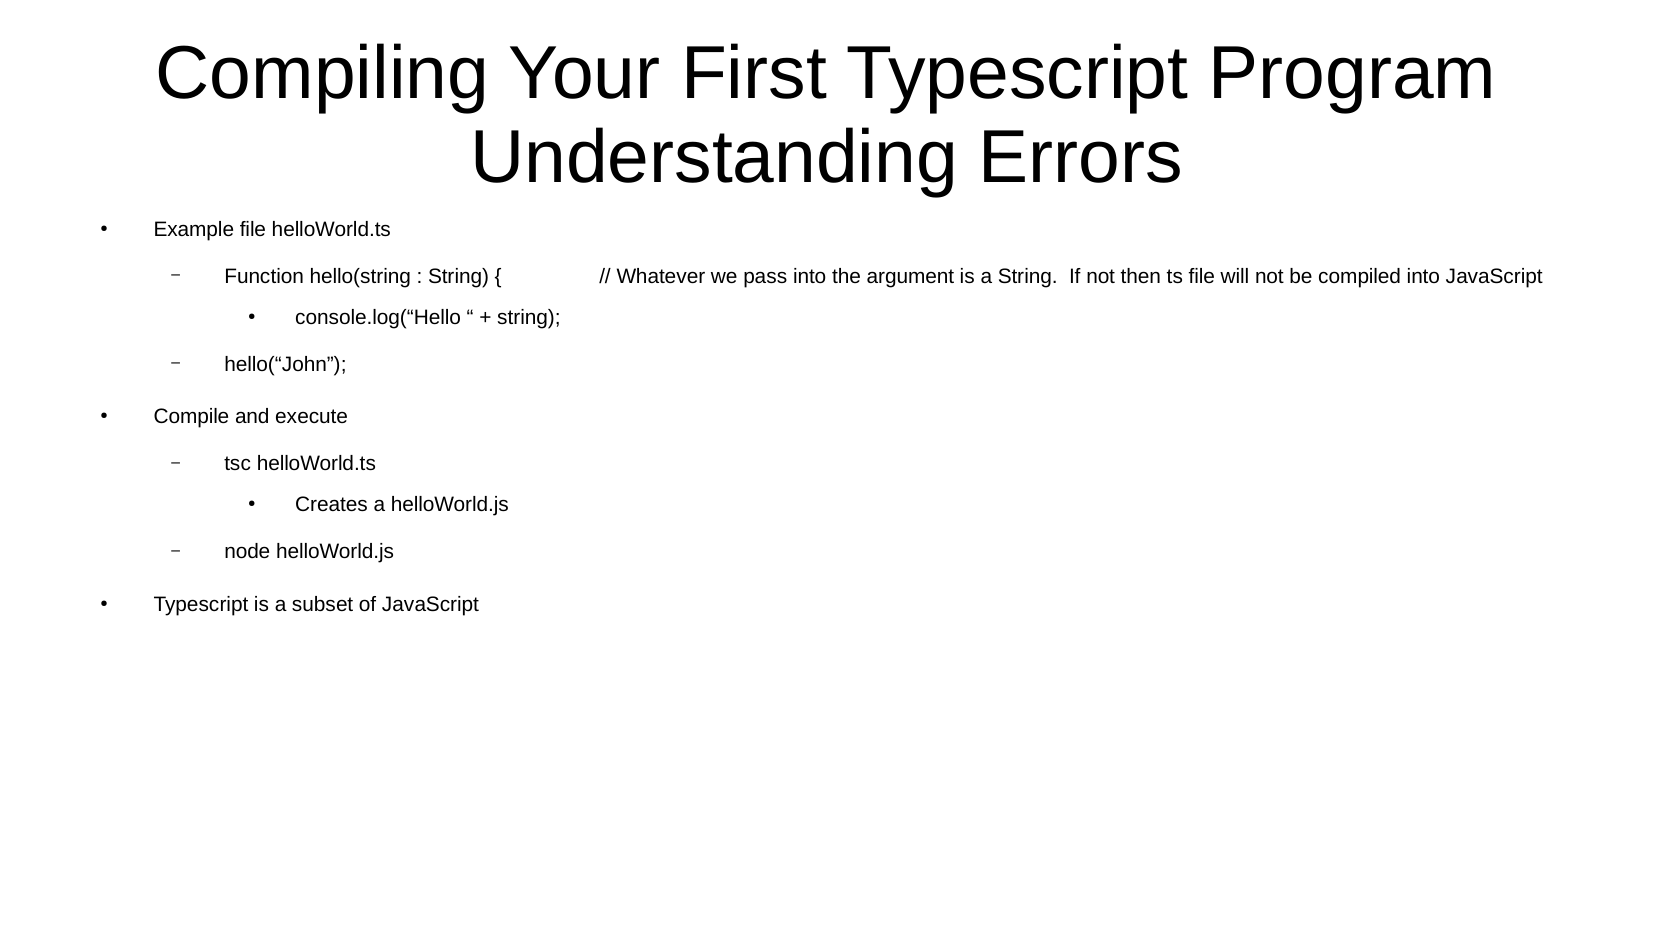

# Compiling Your First Typescript Program Understanding Errors
Example file helloWorld.ts
Function hello(string : String) { 		// Whatever we pass into the argument is a String. If not then ts file will not be compiled into JavaScript
console.log(“Hello “ + string);
hello(“John”);
Compile and execute
tsc helloWorld.ts
Creates a helloWorld.js
node helloWorld.js
Typescript is a subset of JavaScript